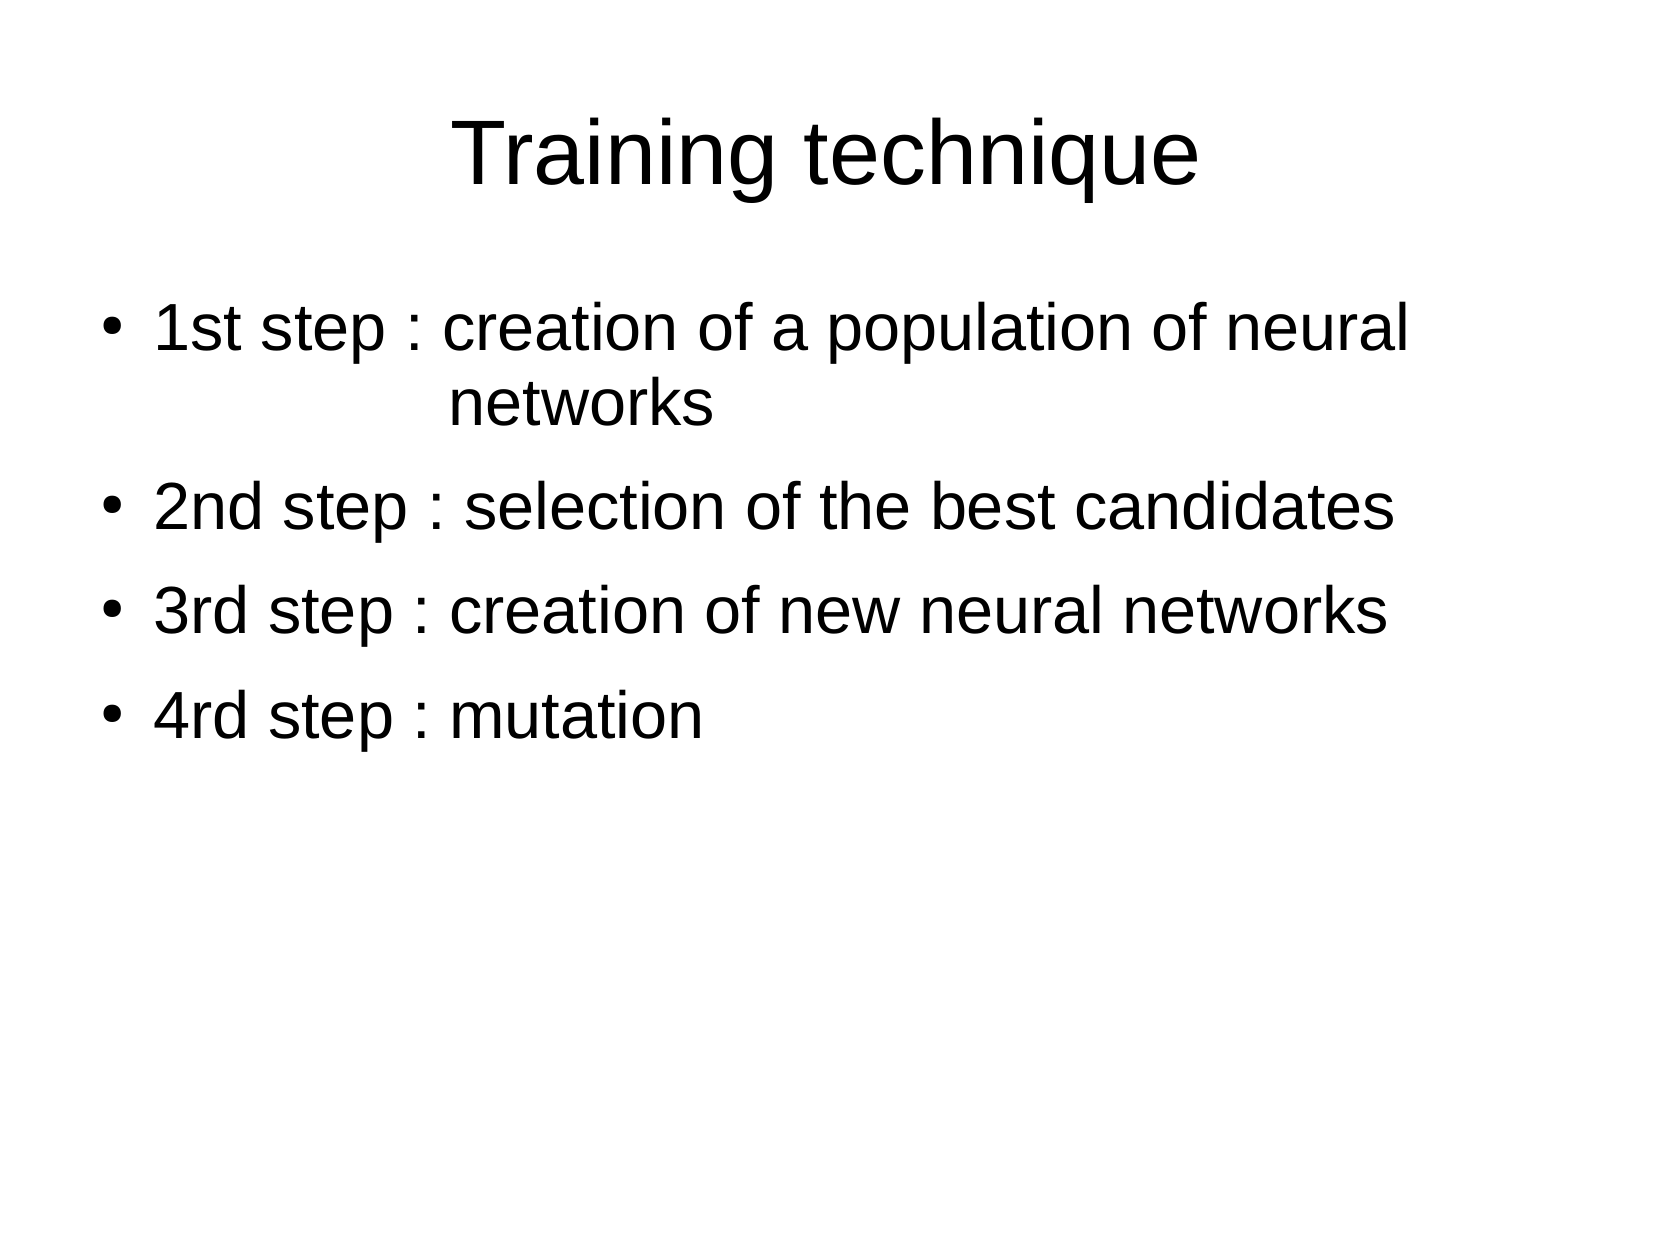

# Training technique
1st step : creation of a population of neural 						networks
2nd step : selection of the best candidates
3rd step : creation of new neural networks
4rd step : mutation